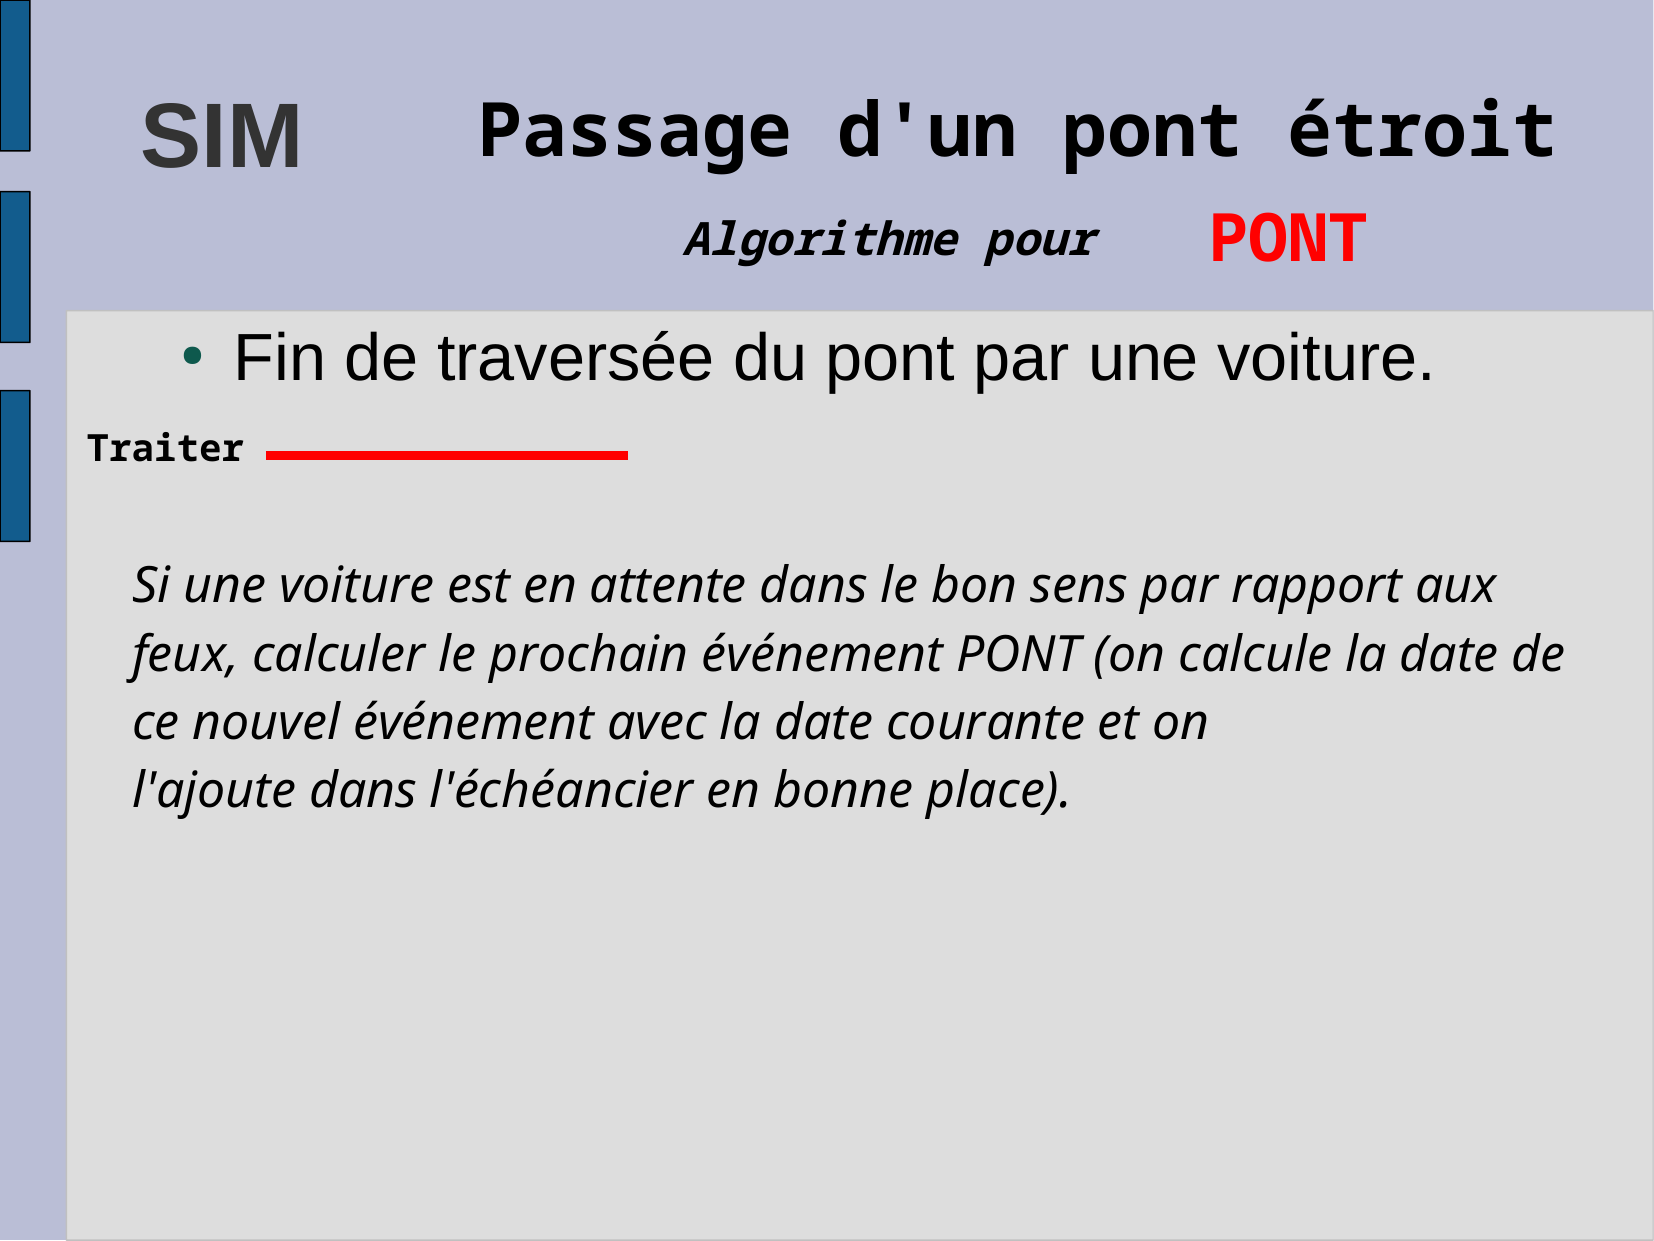

# SIM
Passage d'un pont étroit
PONT
Algorithme pour
Fin de traversée du pont par une voiture.
Traiter
Si une voiture est en attente dans le bon sens par rapport aux feux, calculer le prochain événement PONT (on calcule la date de ce nouvel événement avec la date courante et on
l'ajoute dans l'échéancier en bonne place).